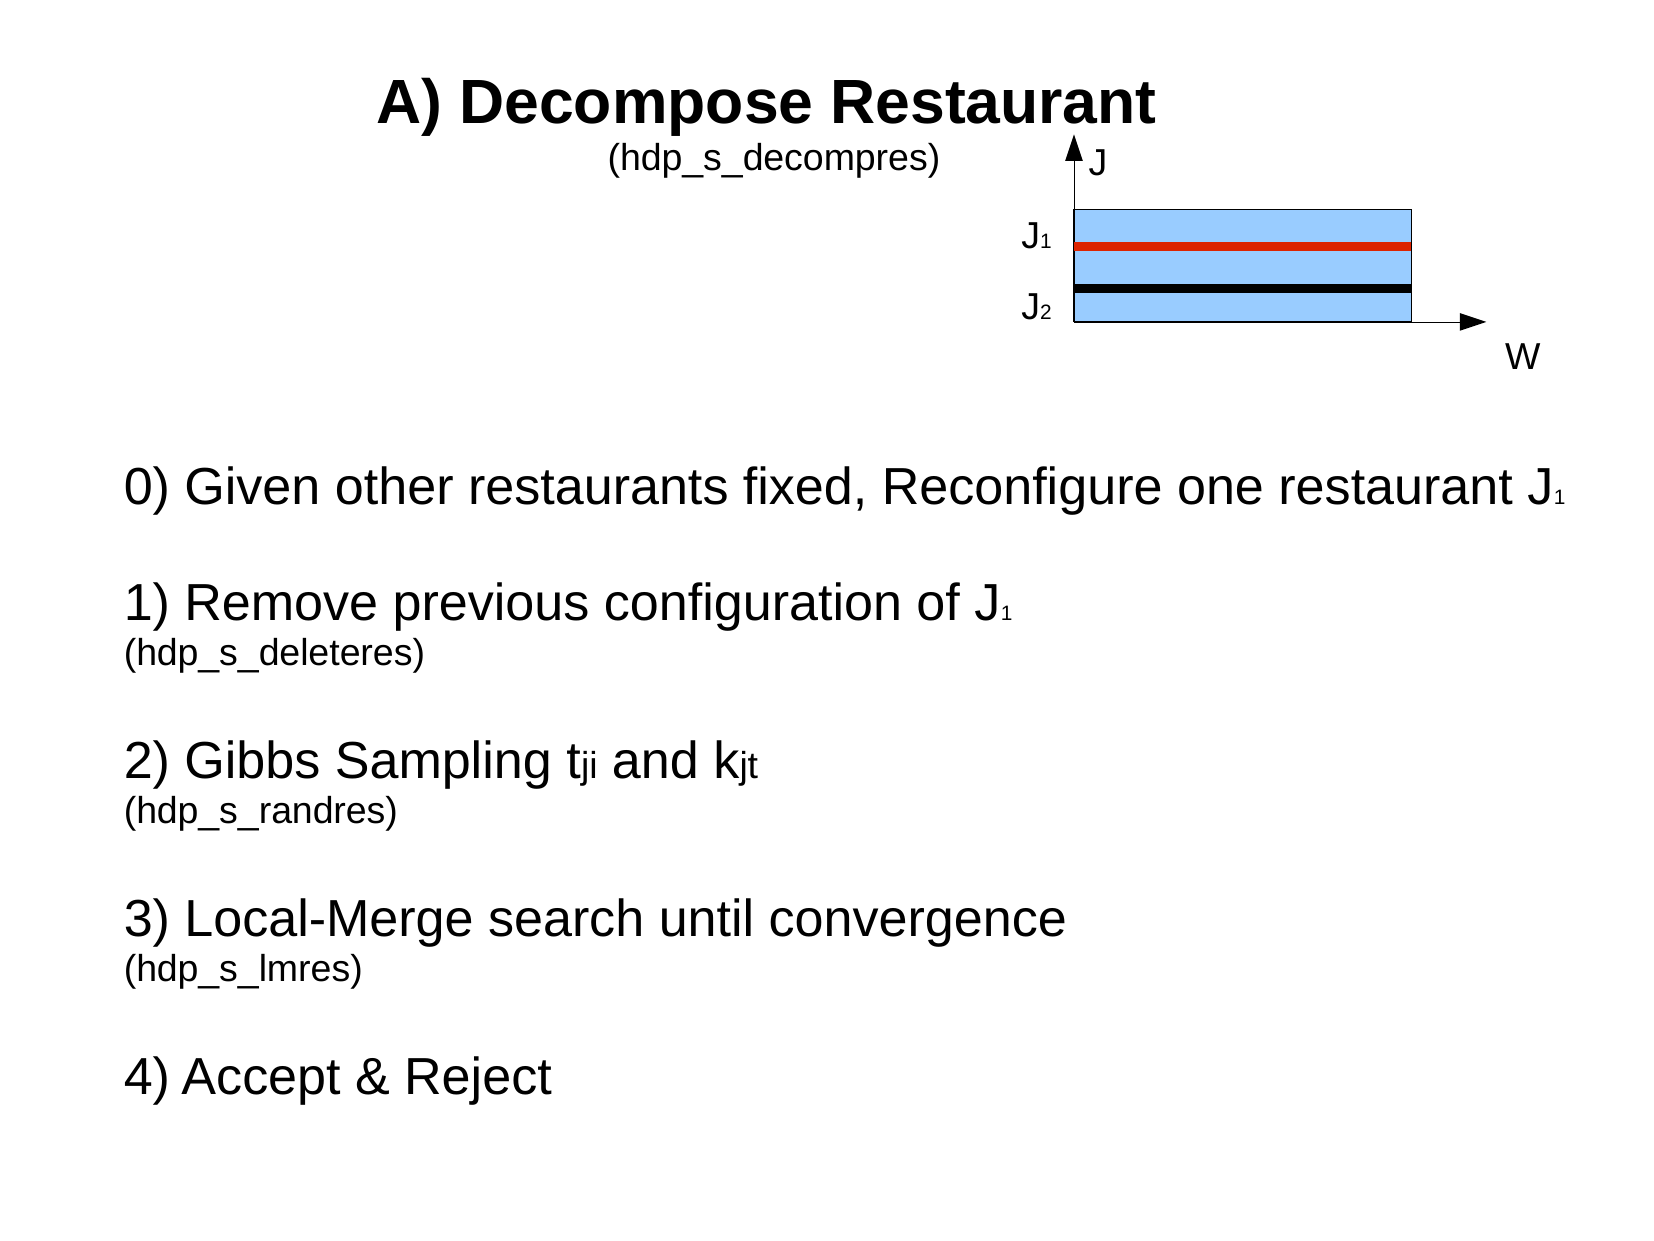

A) Decompose Restaurant
(hdp_s_decompres)
J
J1
J2
W
0) Given other restaurants fixed, Reconfigure one restaurant J1
1) Remove previous configuration of J1
(hdp_s_deleteres)
2) Gibbs Sampling tji and kjt
(hdp_s_randres)
3) Local-Merge search until convergence
(hdp_s_lmres)
4) Accept & Reject